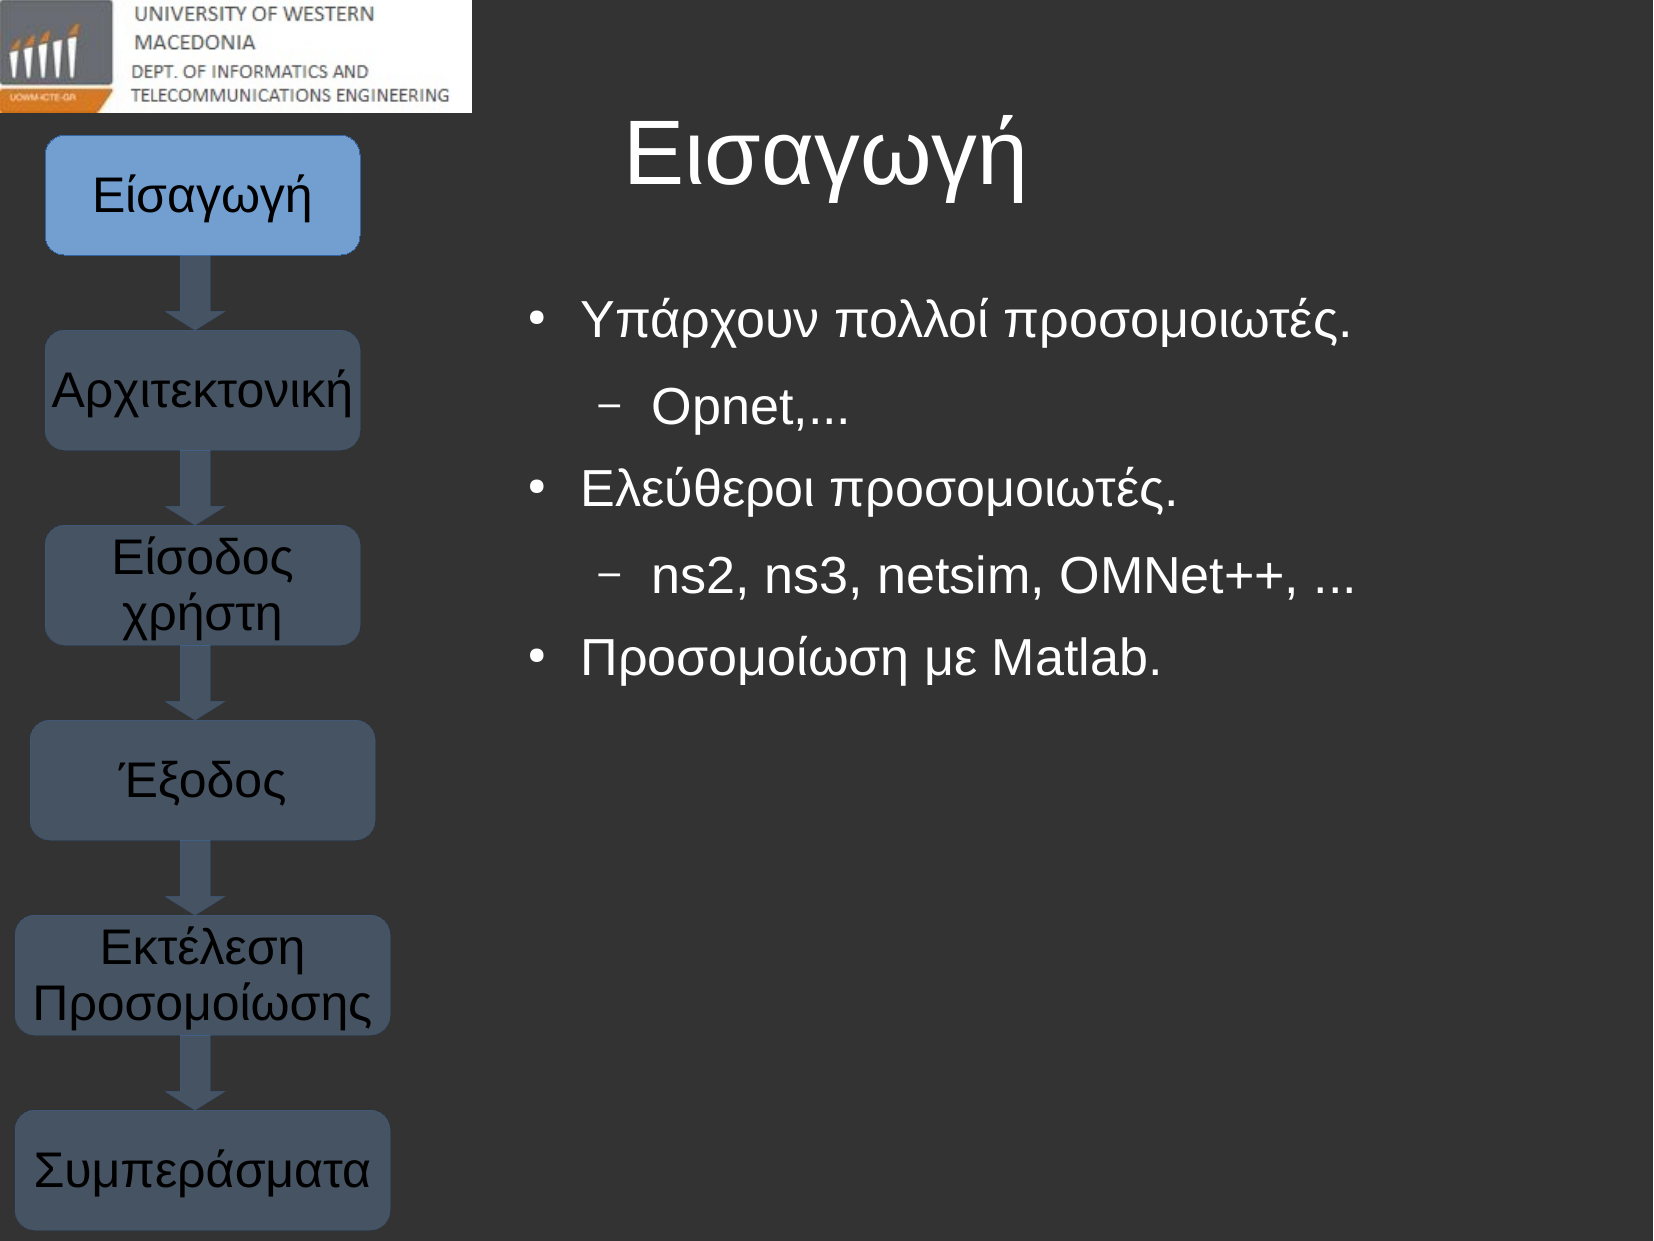

# Εισαγωγή
Είσαγωγή
Υπάρχουν πολλοί προσομοιωτές.
Opnet,...
Ελεύθεροι προσομοιωτές.
ns2, ns3, netsim, OMNet++, ...
Προσομοίωση με Matlab.
Αρχιτεκτονική
Είσοδος
χρήστη
Έξοδος
Εκτέλεση
Προσομοίωσης
Συμπεράσματα